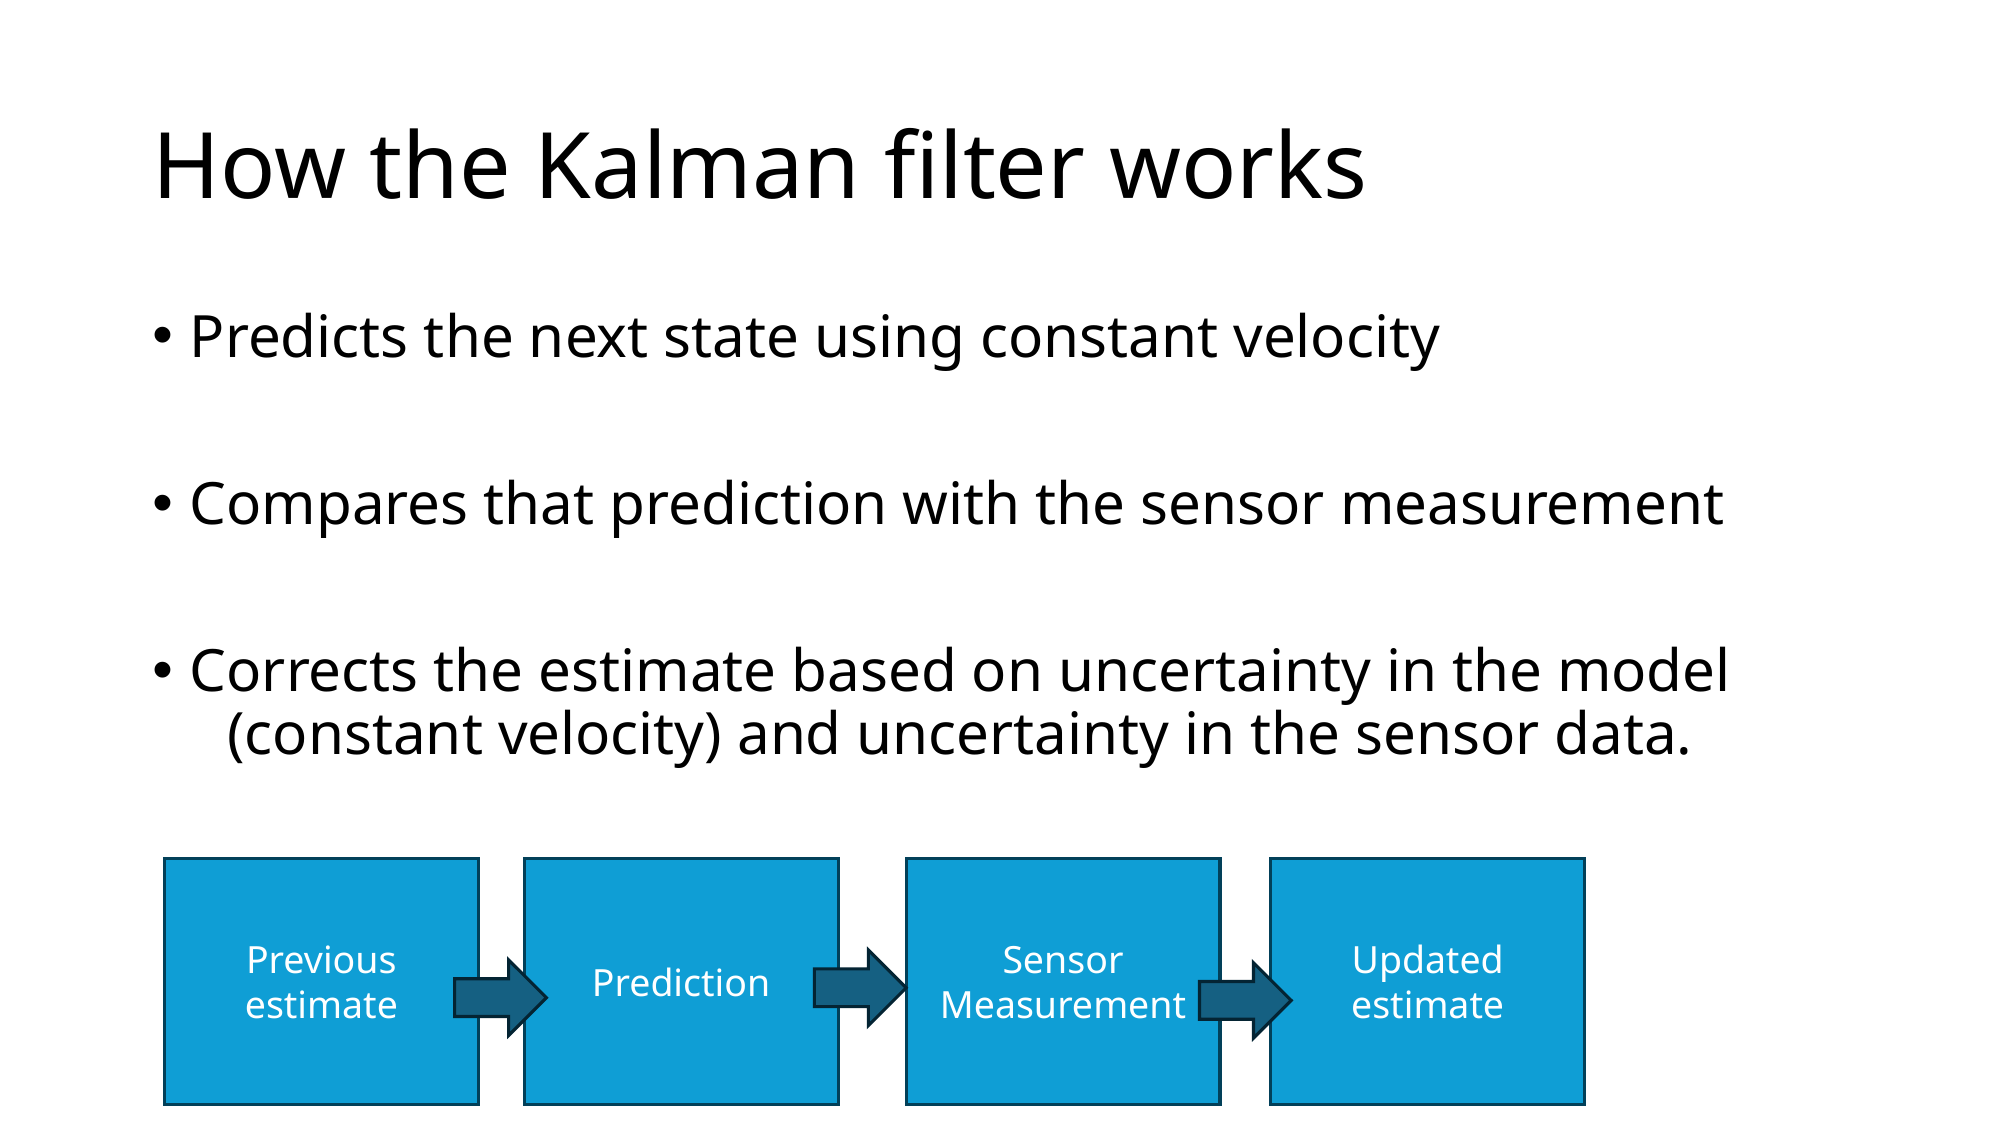

# How the Kalman filter works
Predicts the next state using constant velocity
Compares that prediction with the sensor measurement
Corrects the estimate based on uncertainty in the model (constant velocity) and uncertainty in the sensor data.
Previous estimate
Prediction
Sensor Measurement
Updated estimate